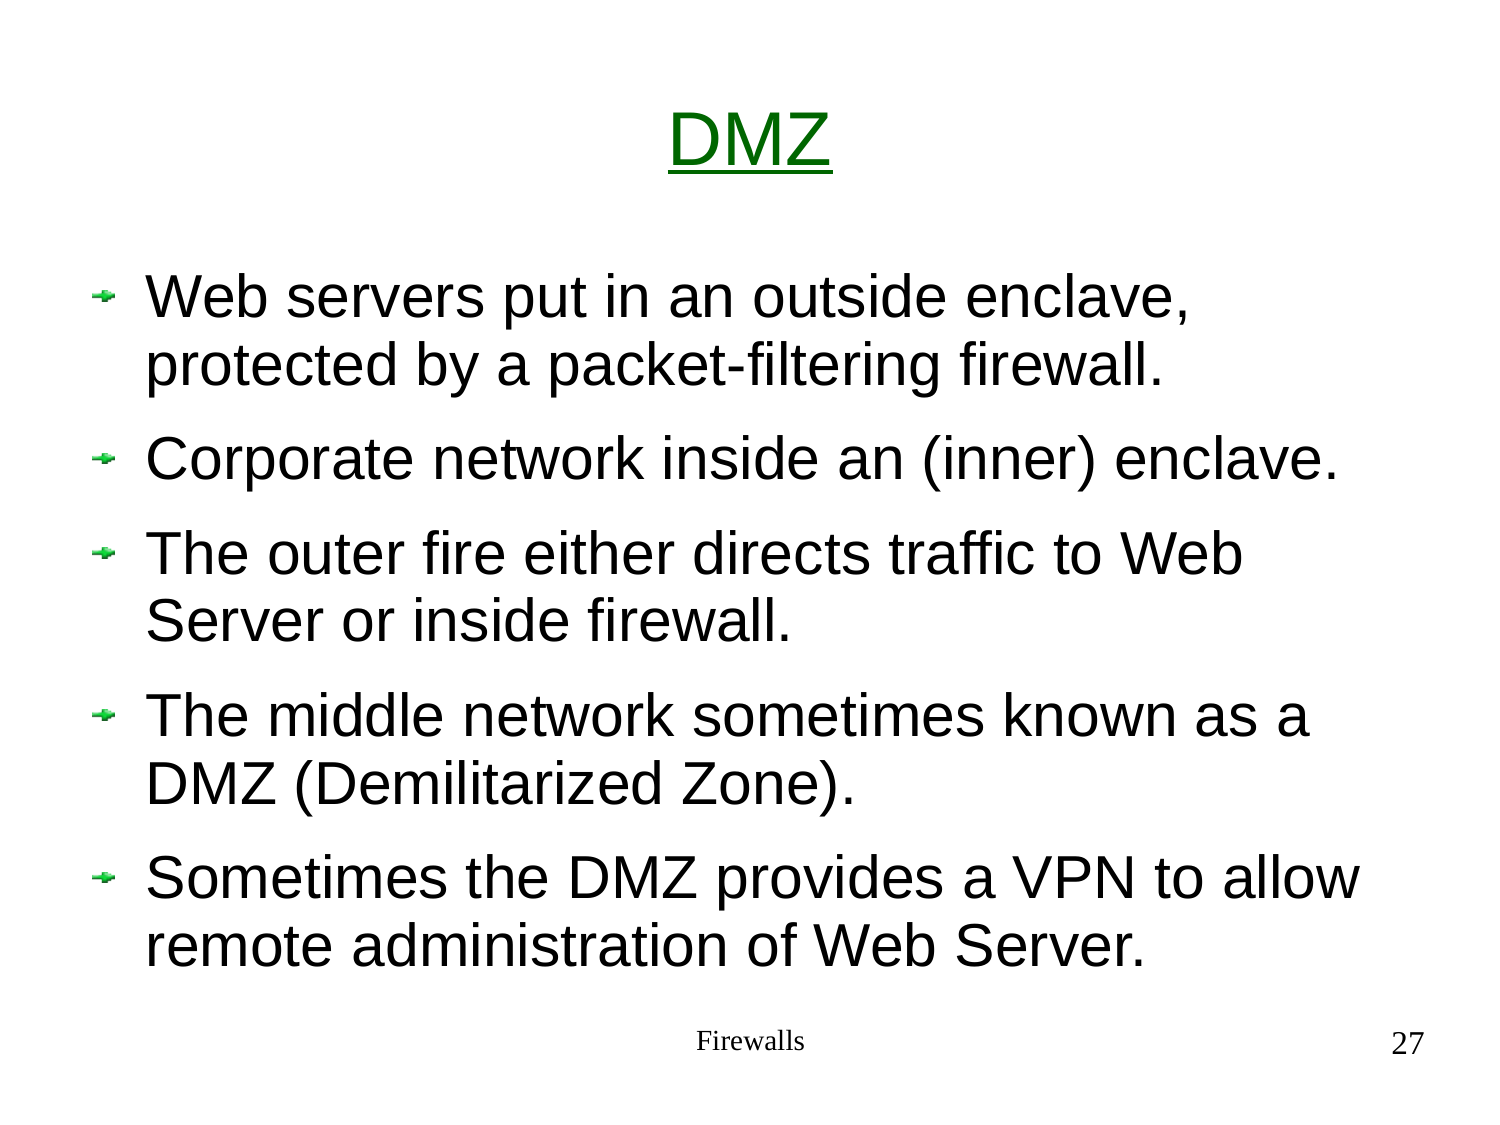

# DMZ
Web servers put in an outside enclave, protected by a packet-filtering firewall.
Corporate network inside an (inner) enclave.
The outer fire either directs traffic to Web Server or inside firewall.
The middle network sometimes known as a DMZ (Demilitarized Zone).
Sometimes the DMZ provides a VPN to allow remote administration of Web Server.
Firewalls
27